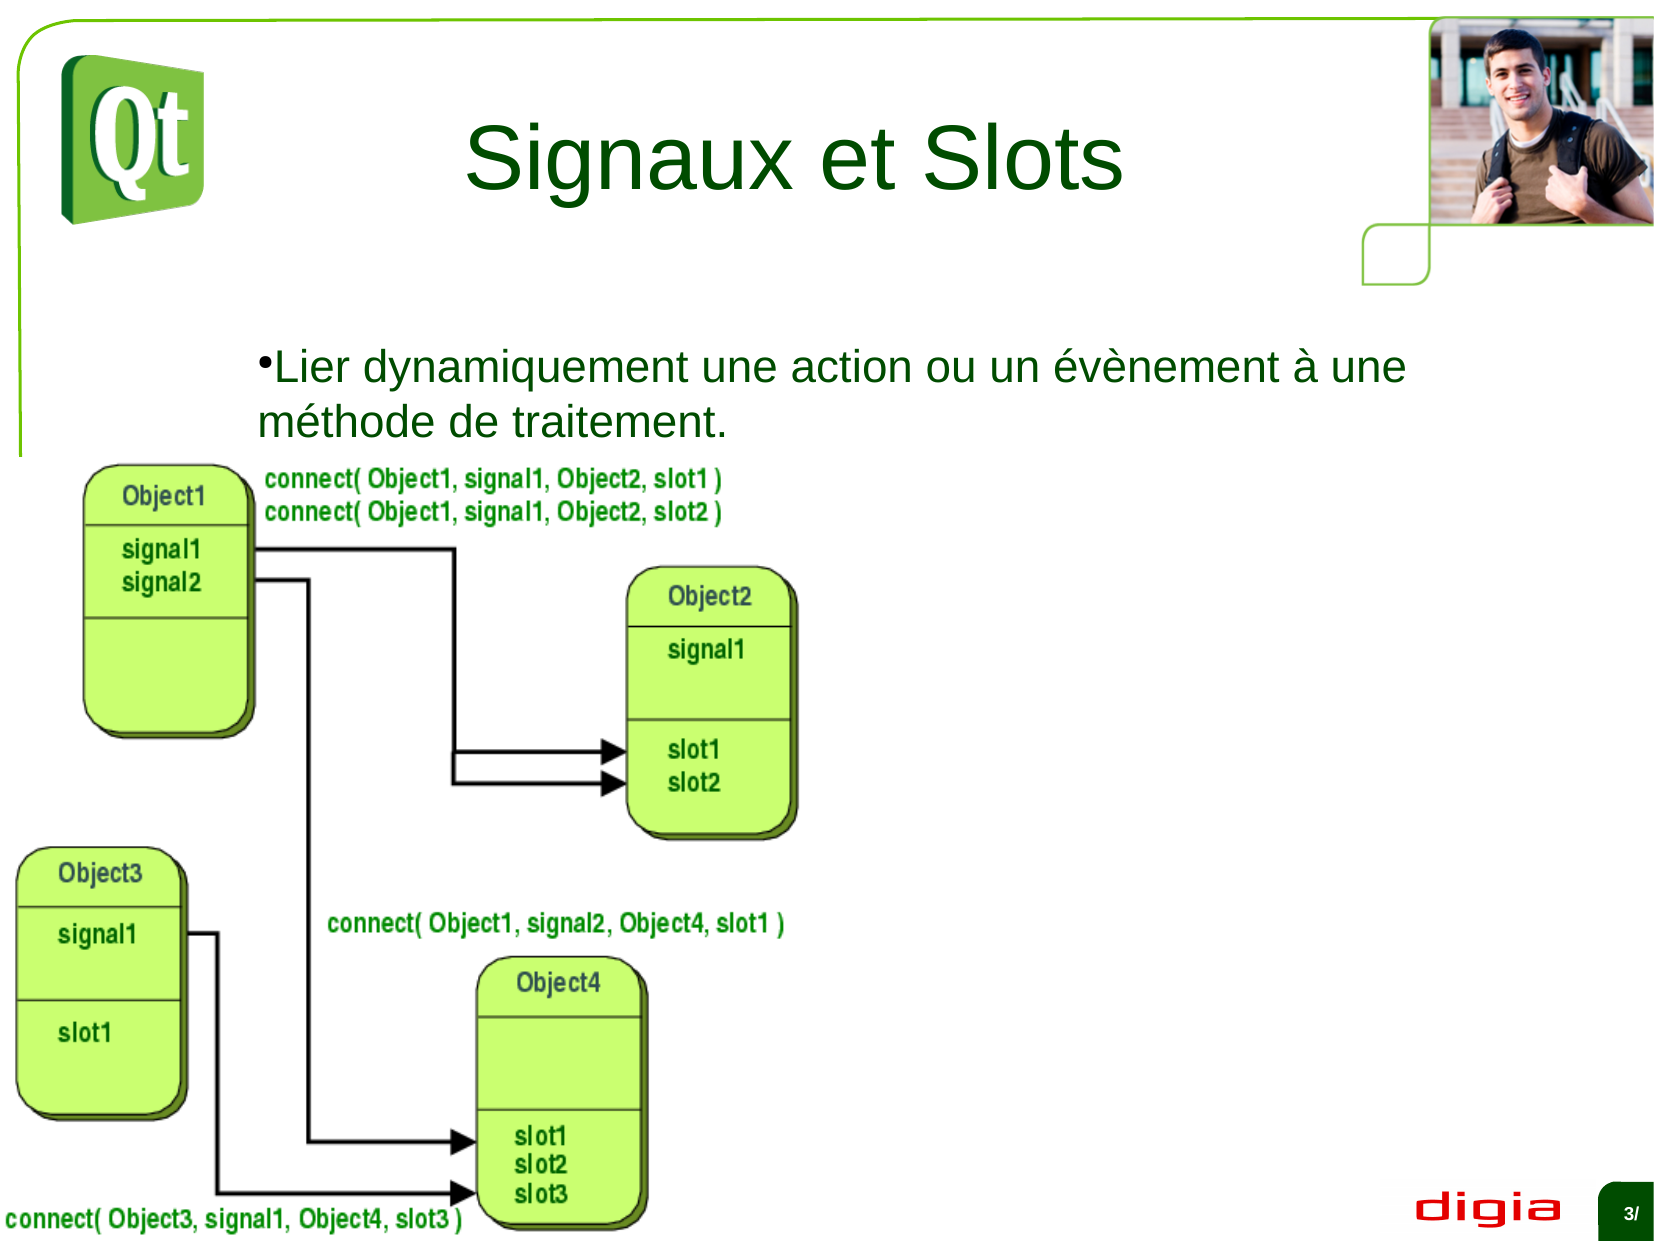

# Signaux et Slots
Lier dynamiquement une action ou un évènement à une méthode de traitement.